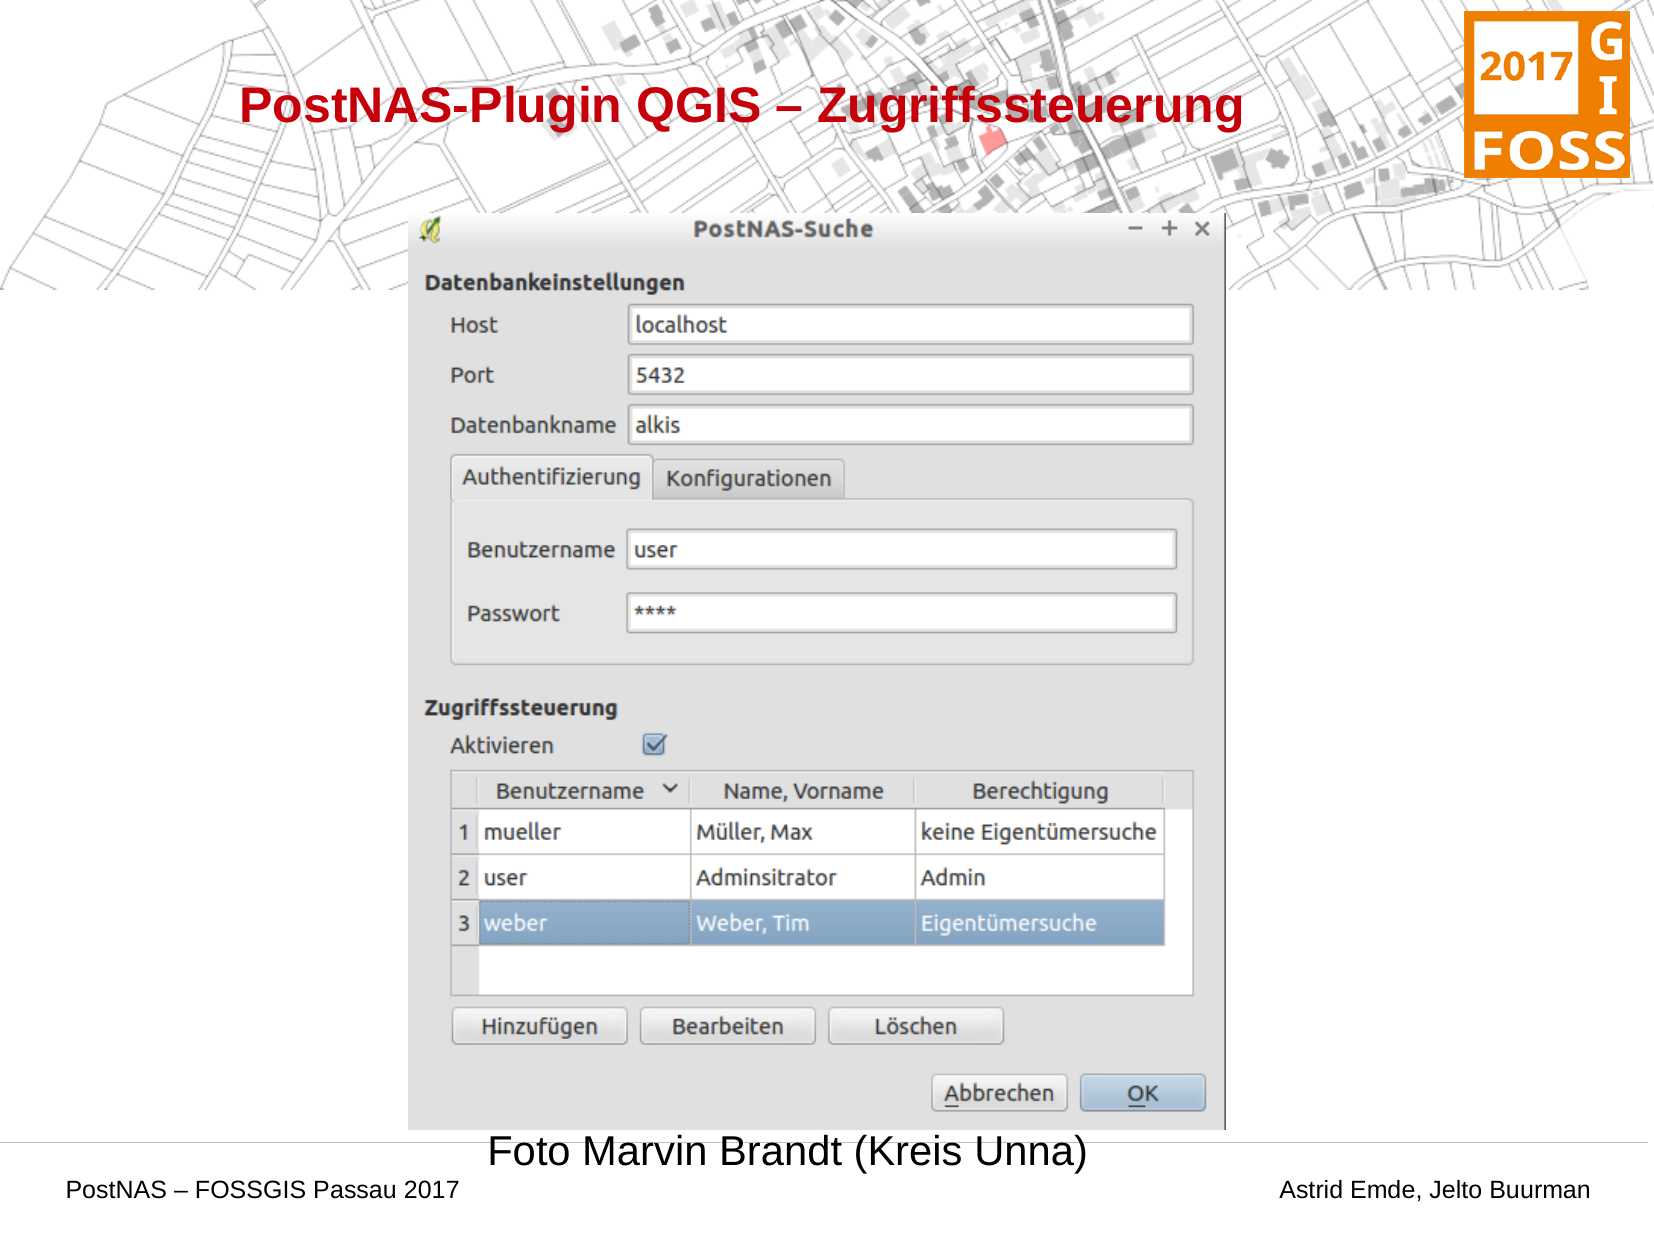

PostNAS-Plugin QGIS – Zugriffssteuerung
 Foto Marvin Brandt (Kreis Unna)